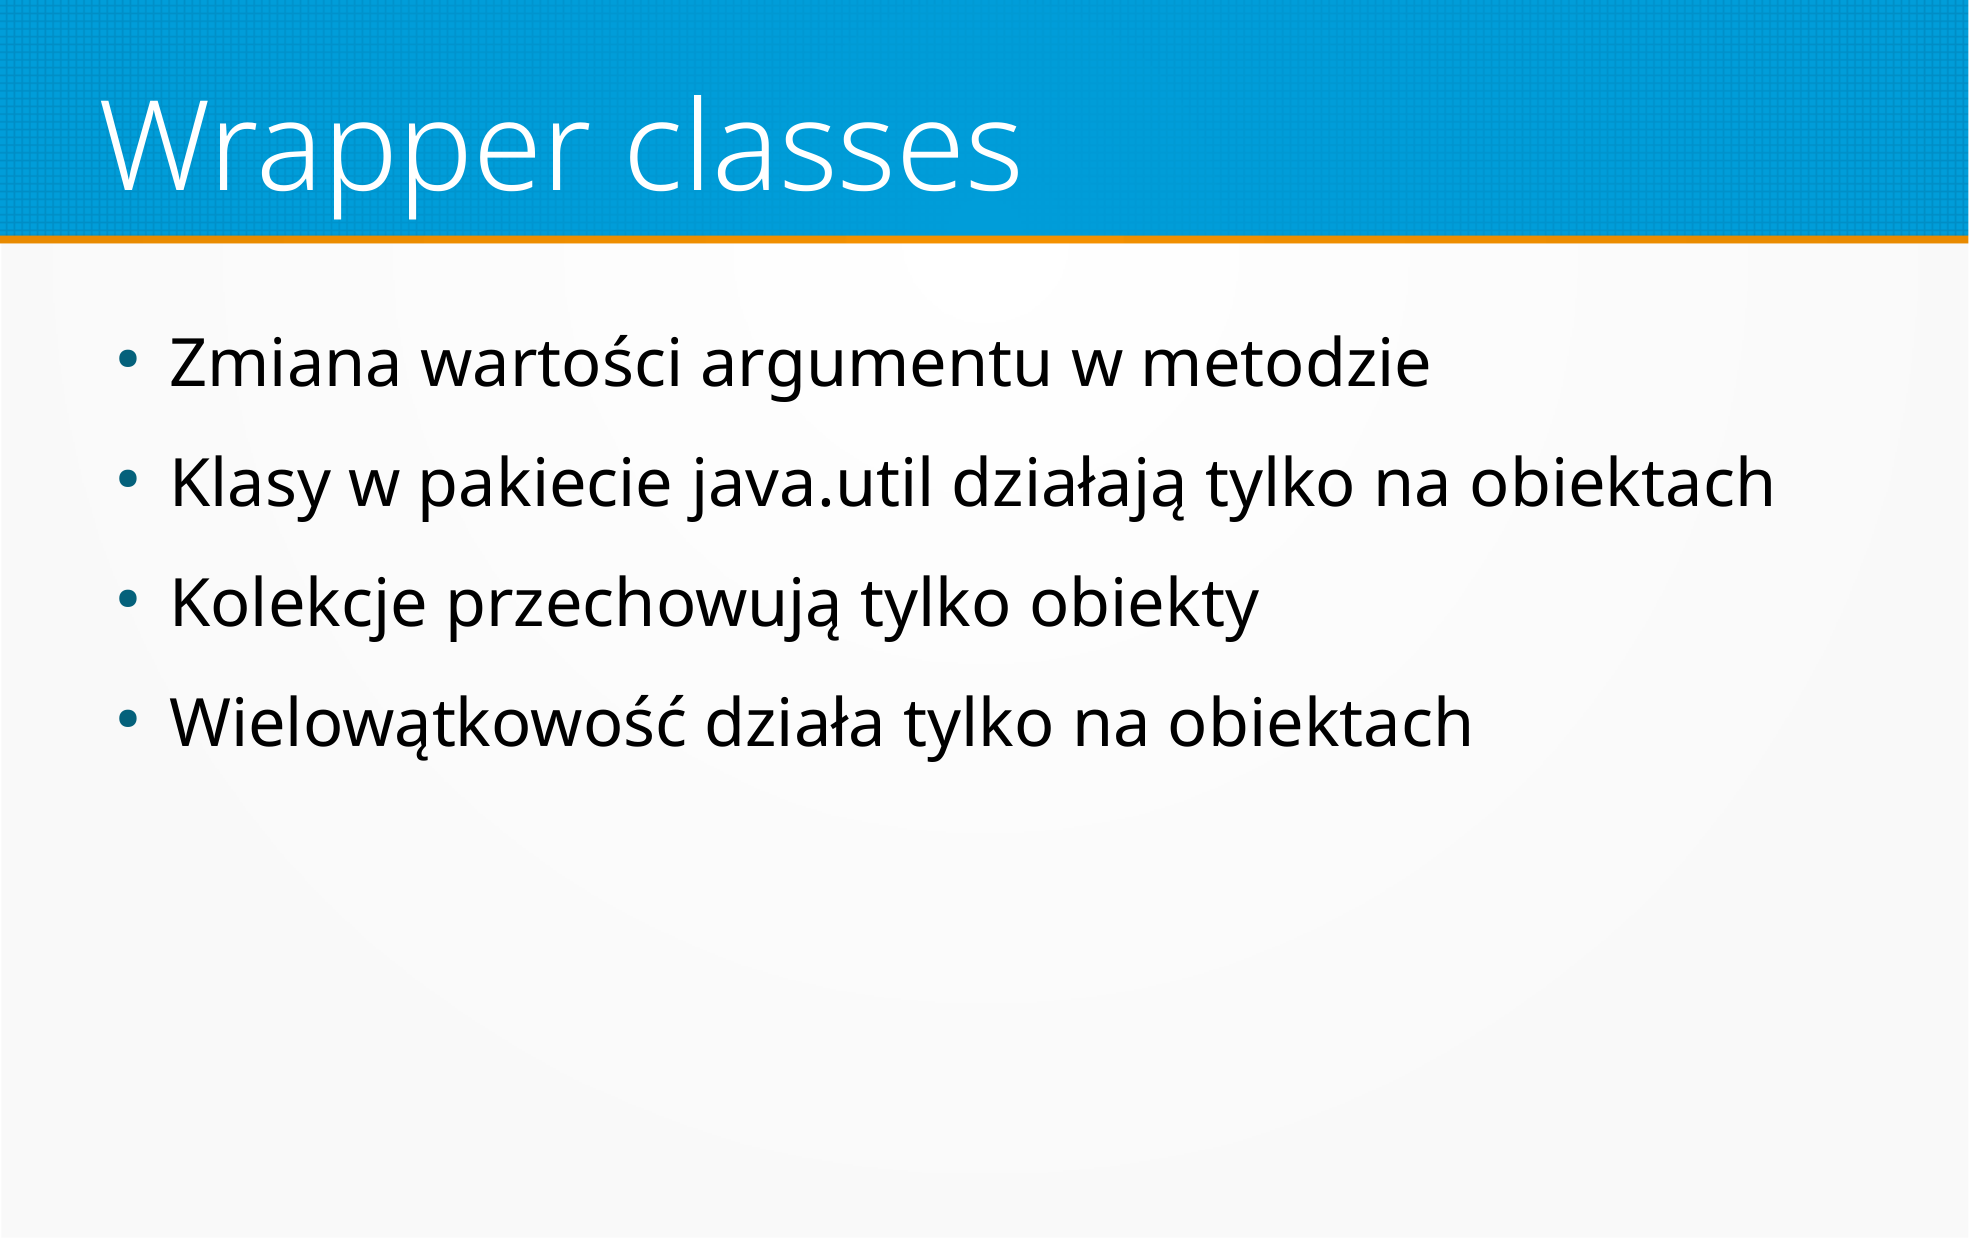

# Wrapper classes
Zmiana wartości argumentu w metodzie
Klasy w pakiecie java.util działają tylko na obiektach
Kolekcje przechowują tylko obiekty
Wielowątkowość działa tylko na obiektach